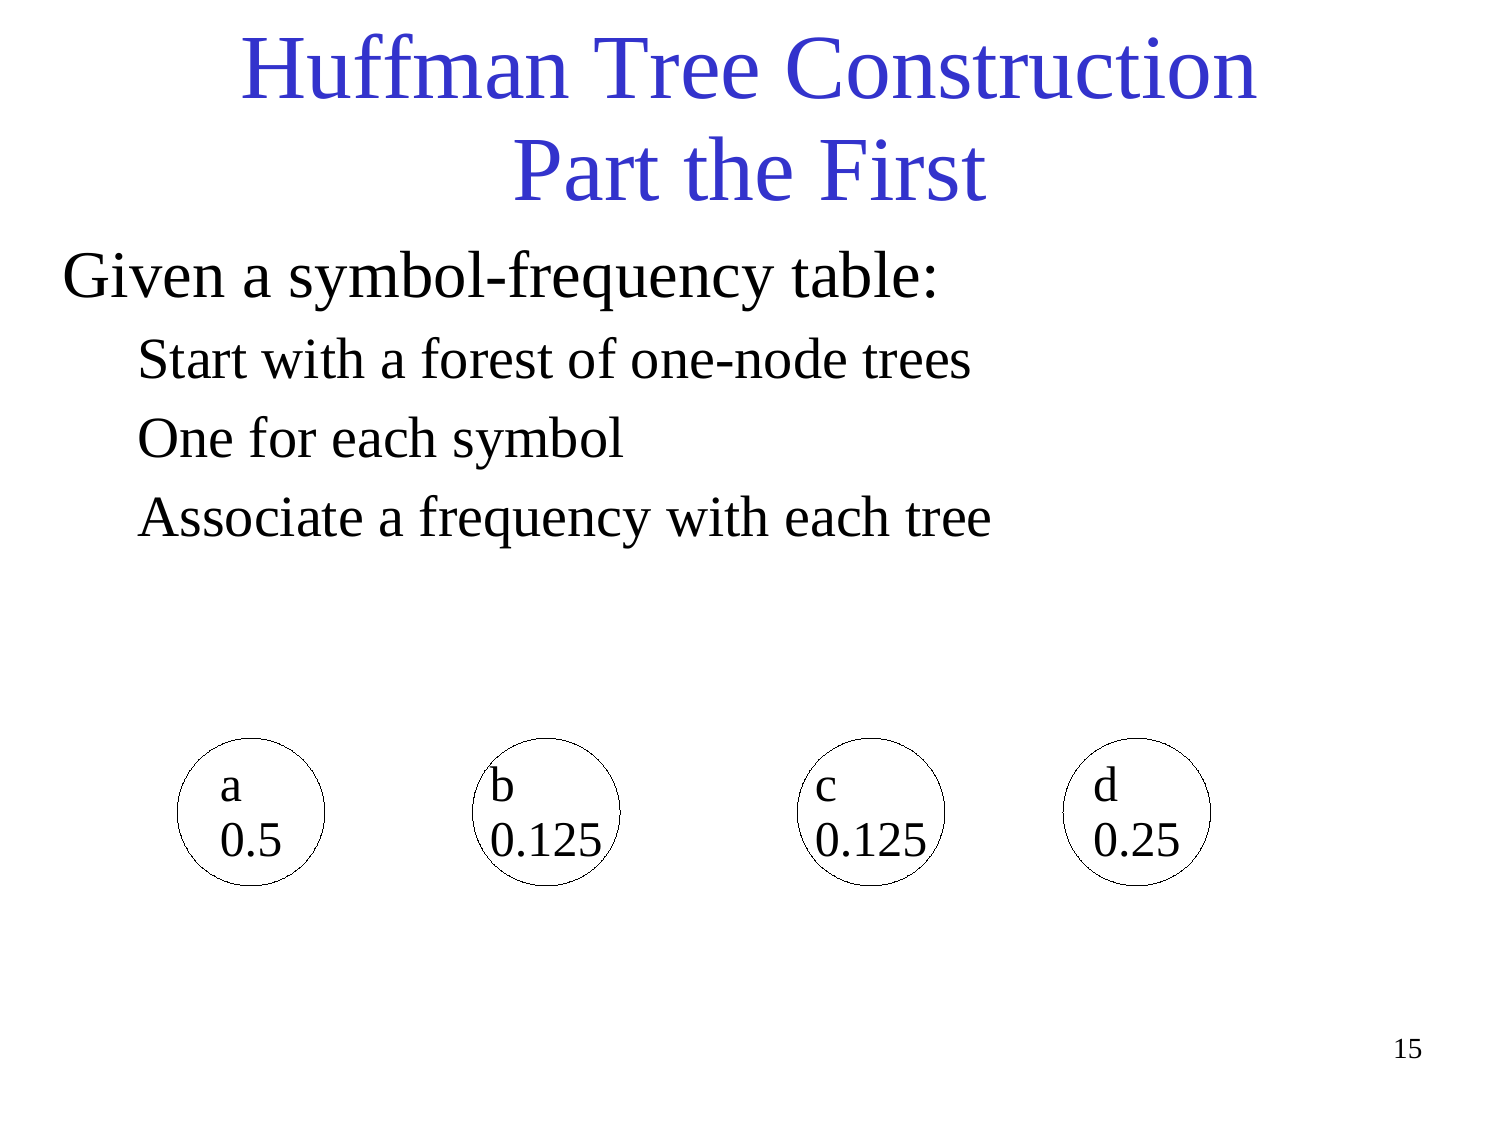

# Huffman Tree Construction Part the First
Given a symbol-frequency table:
Start with a forest of one-node trees
One for each symbol
Associate a frequency with each tree
a
0.5
b
0.125
c
0.125
d
0.25
15